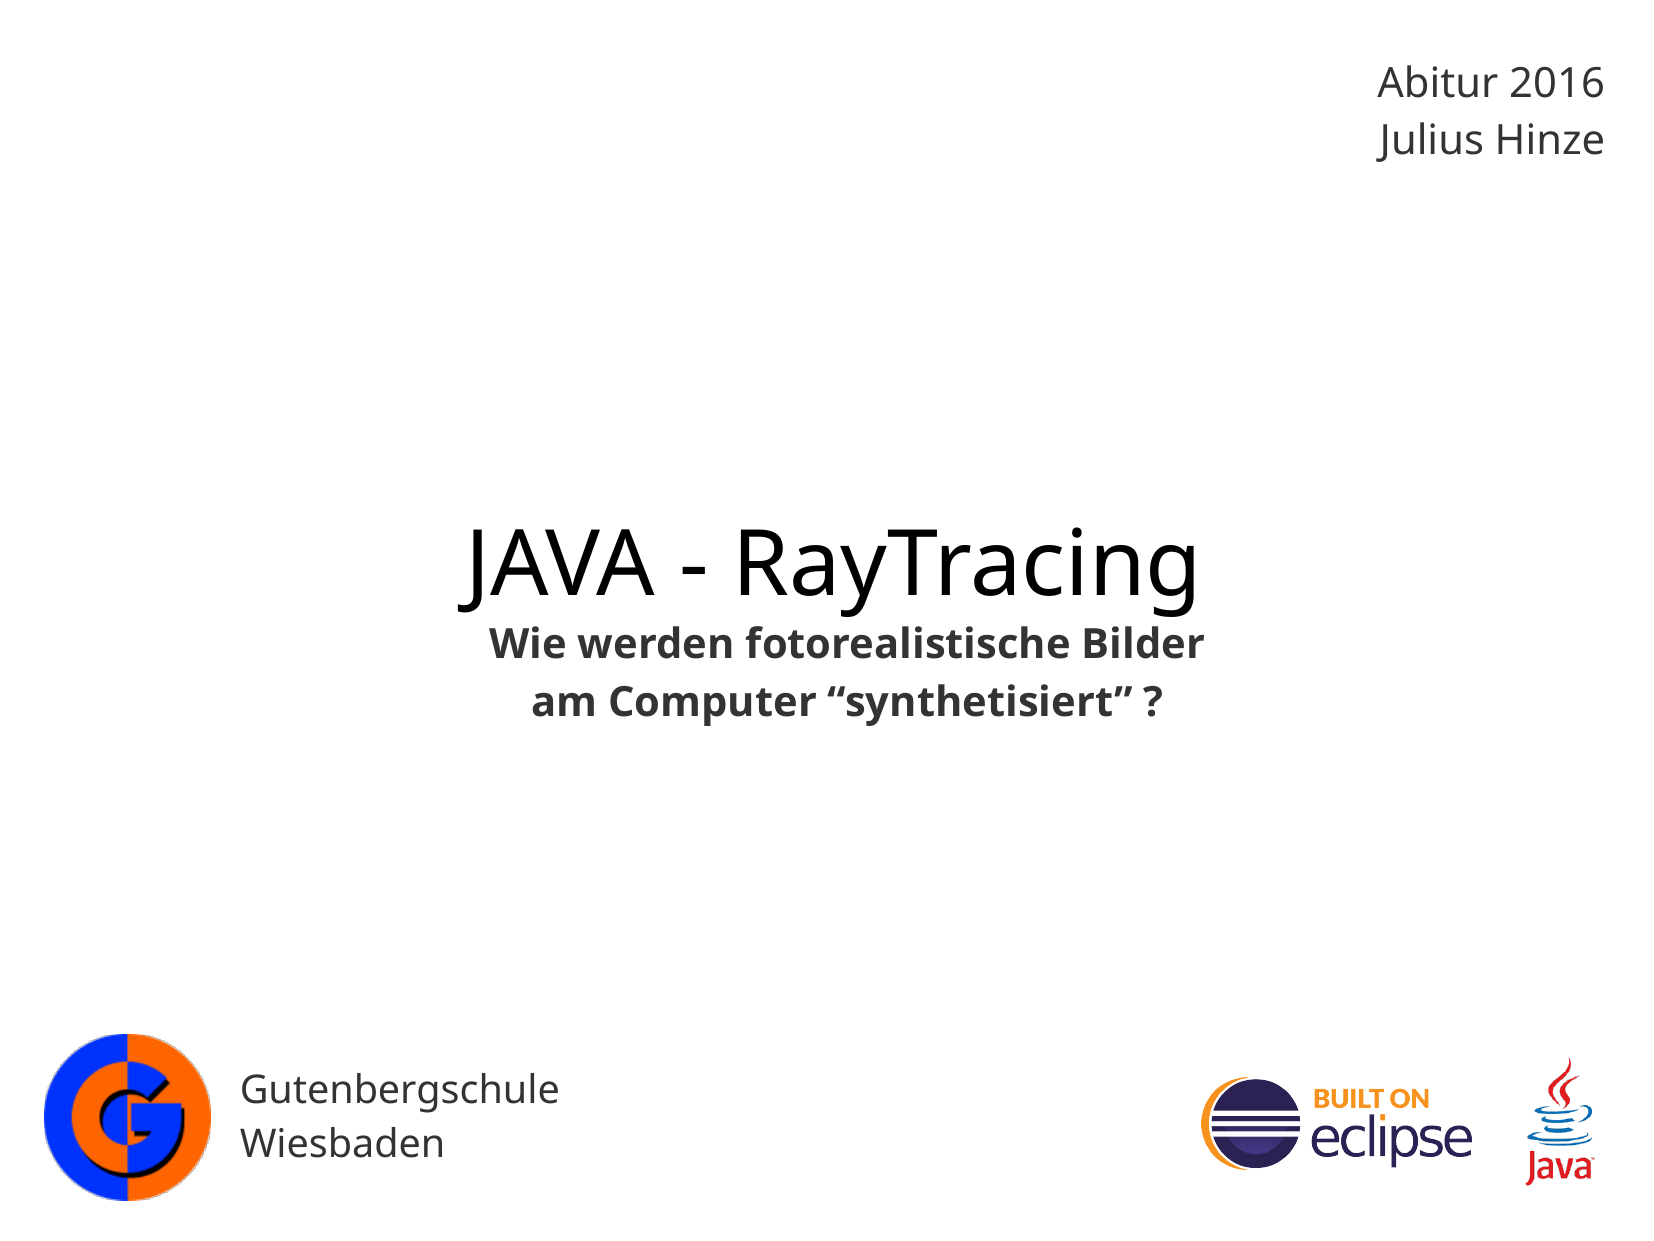

Abitur 2016
Julius Hinze
# JAVA - RayTracing
Wie werden fotorealistische Bilder am Computer “synthetisiert” ?
Gutenbergschule
Wiesbaden